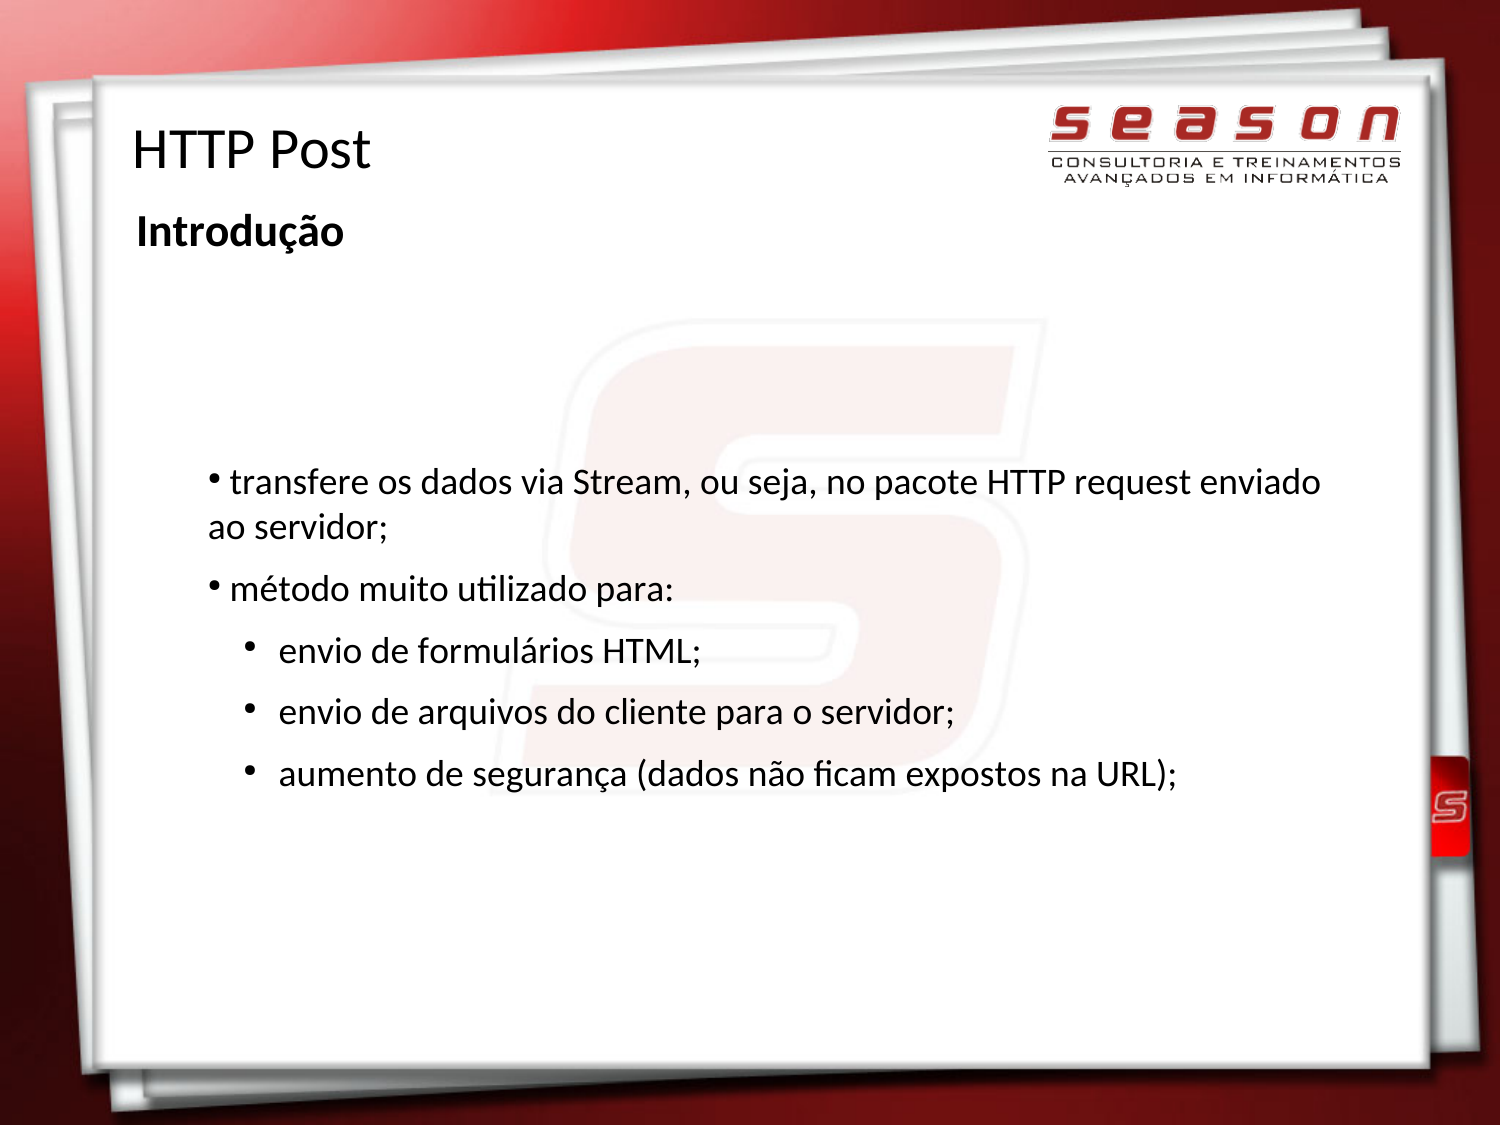

# HTTP Post
Introdução
 transfere os dados via Stream, ou seja, no pacote HTTP request enviado ao servidor;
 método muito utilizado para:
envio de formulários HTML;
envio de arquivos do cliente para o servidor;
aumento de segurança (dados não ficam expostos na URL);